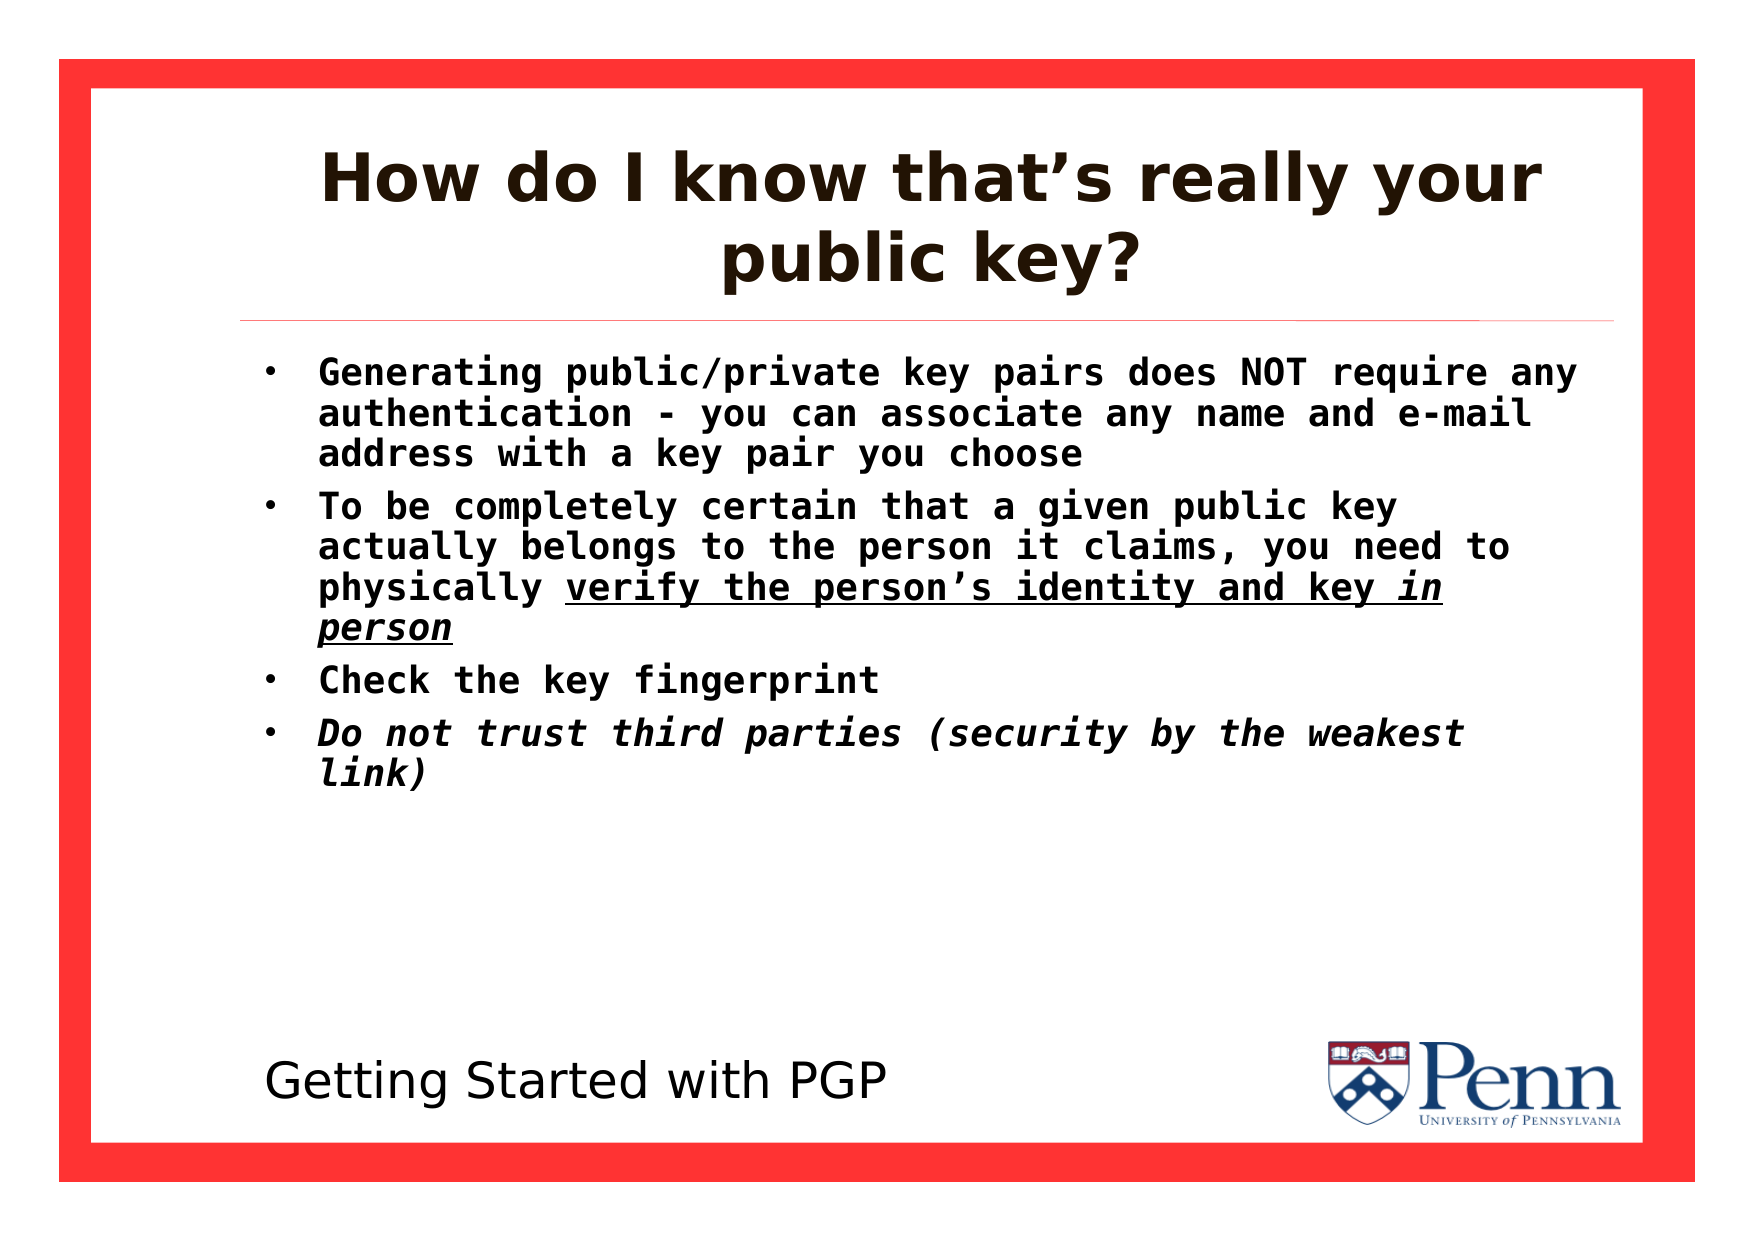

# How do I know that’s really your public key?
Generating public/private key pairs does NOT require any authentication - you can associate any name and e-mail address with a key pair you choose
To be completely certain that a given public key actually belongs to the person it claims, you need to physically verify the person’s identity and key in person
Check the key fingerprint
Do not trust third parties (security by the weakest link)